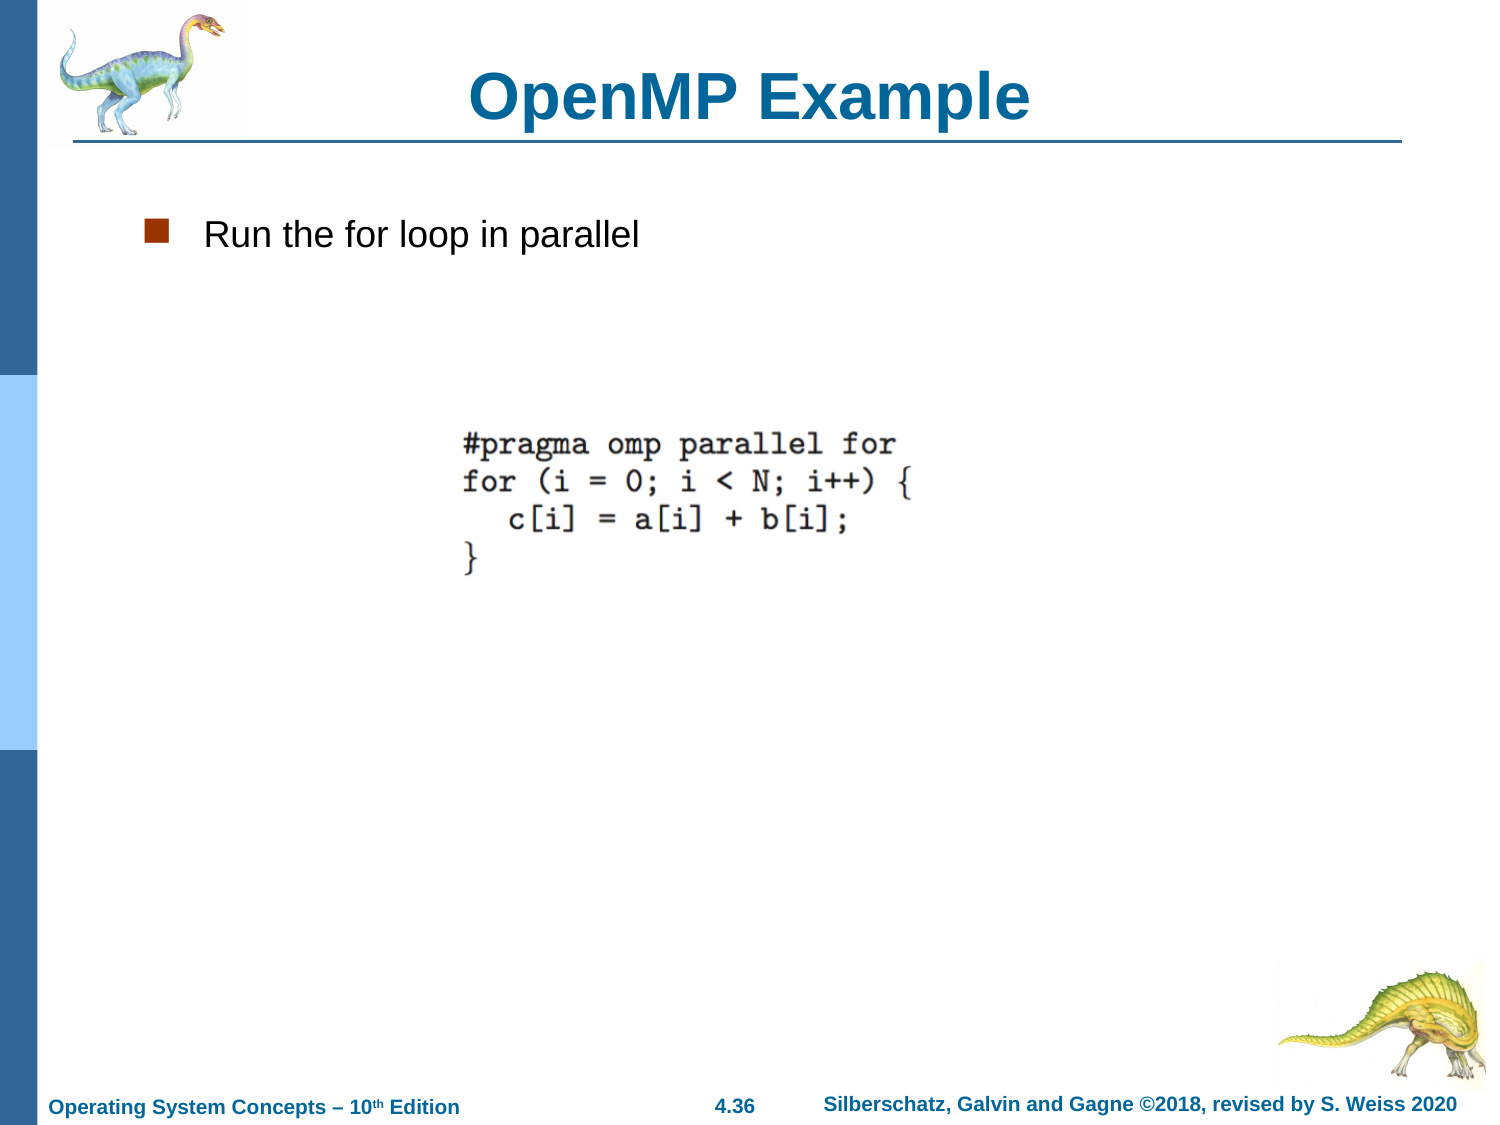

# OpenMP Example
Run the for loop in parallel